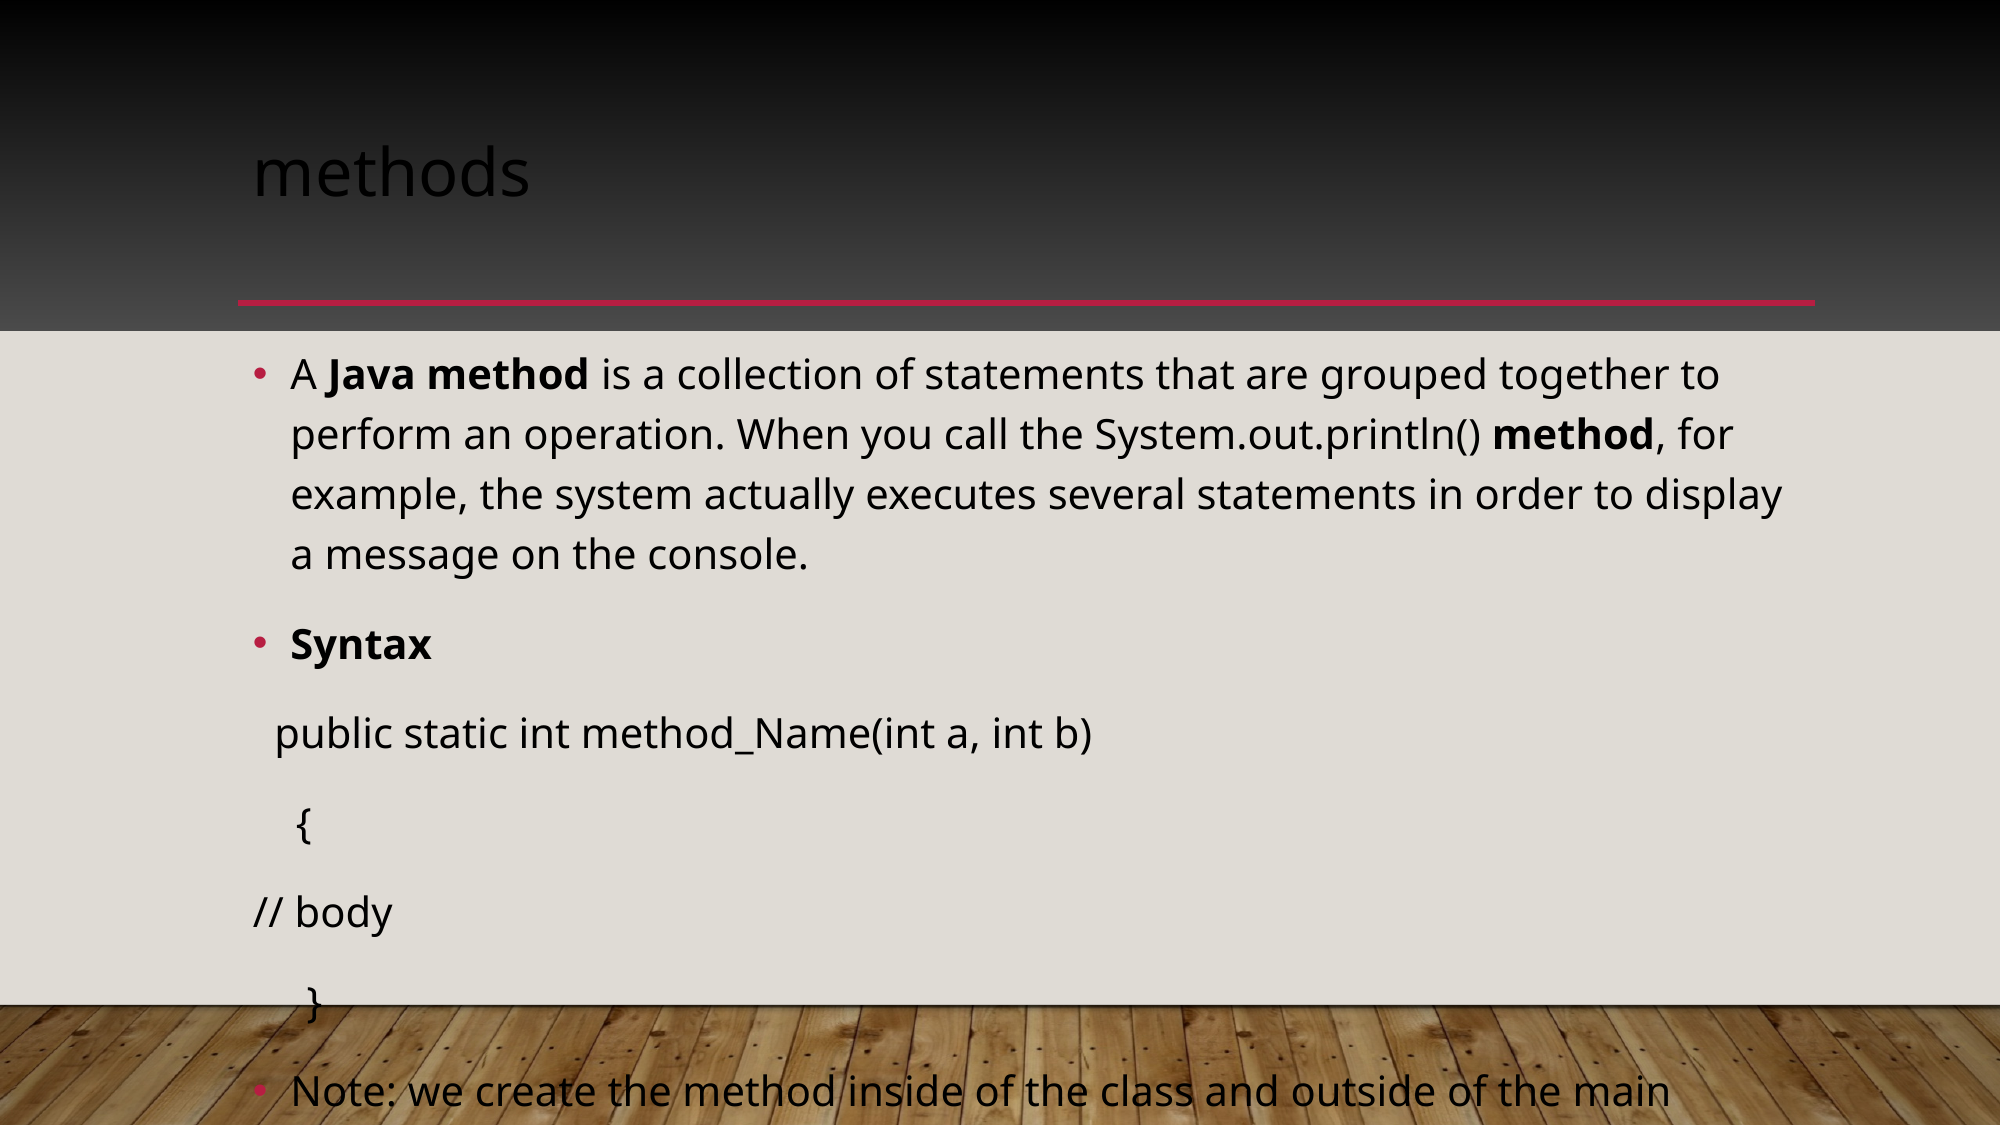

# methods
A Java method is a collection of statements that are grouped together to perform an operation. When you call the System.out.println() method, for example, the system actually executes several statements in order to display a message on the console.
Syntax
 public static int method_Name(int a, int b)
 {
// body
 }
Note: we create the method inside of the class and outside of the main method but we call the method inside the main method.